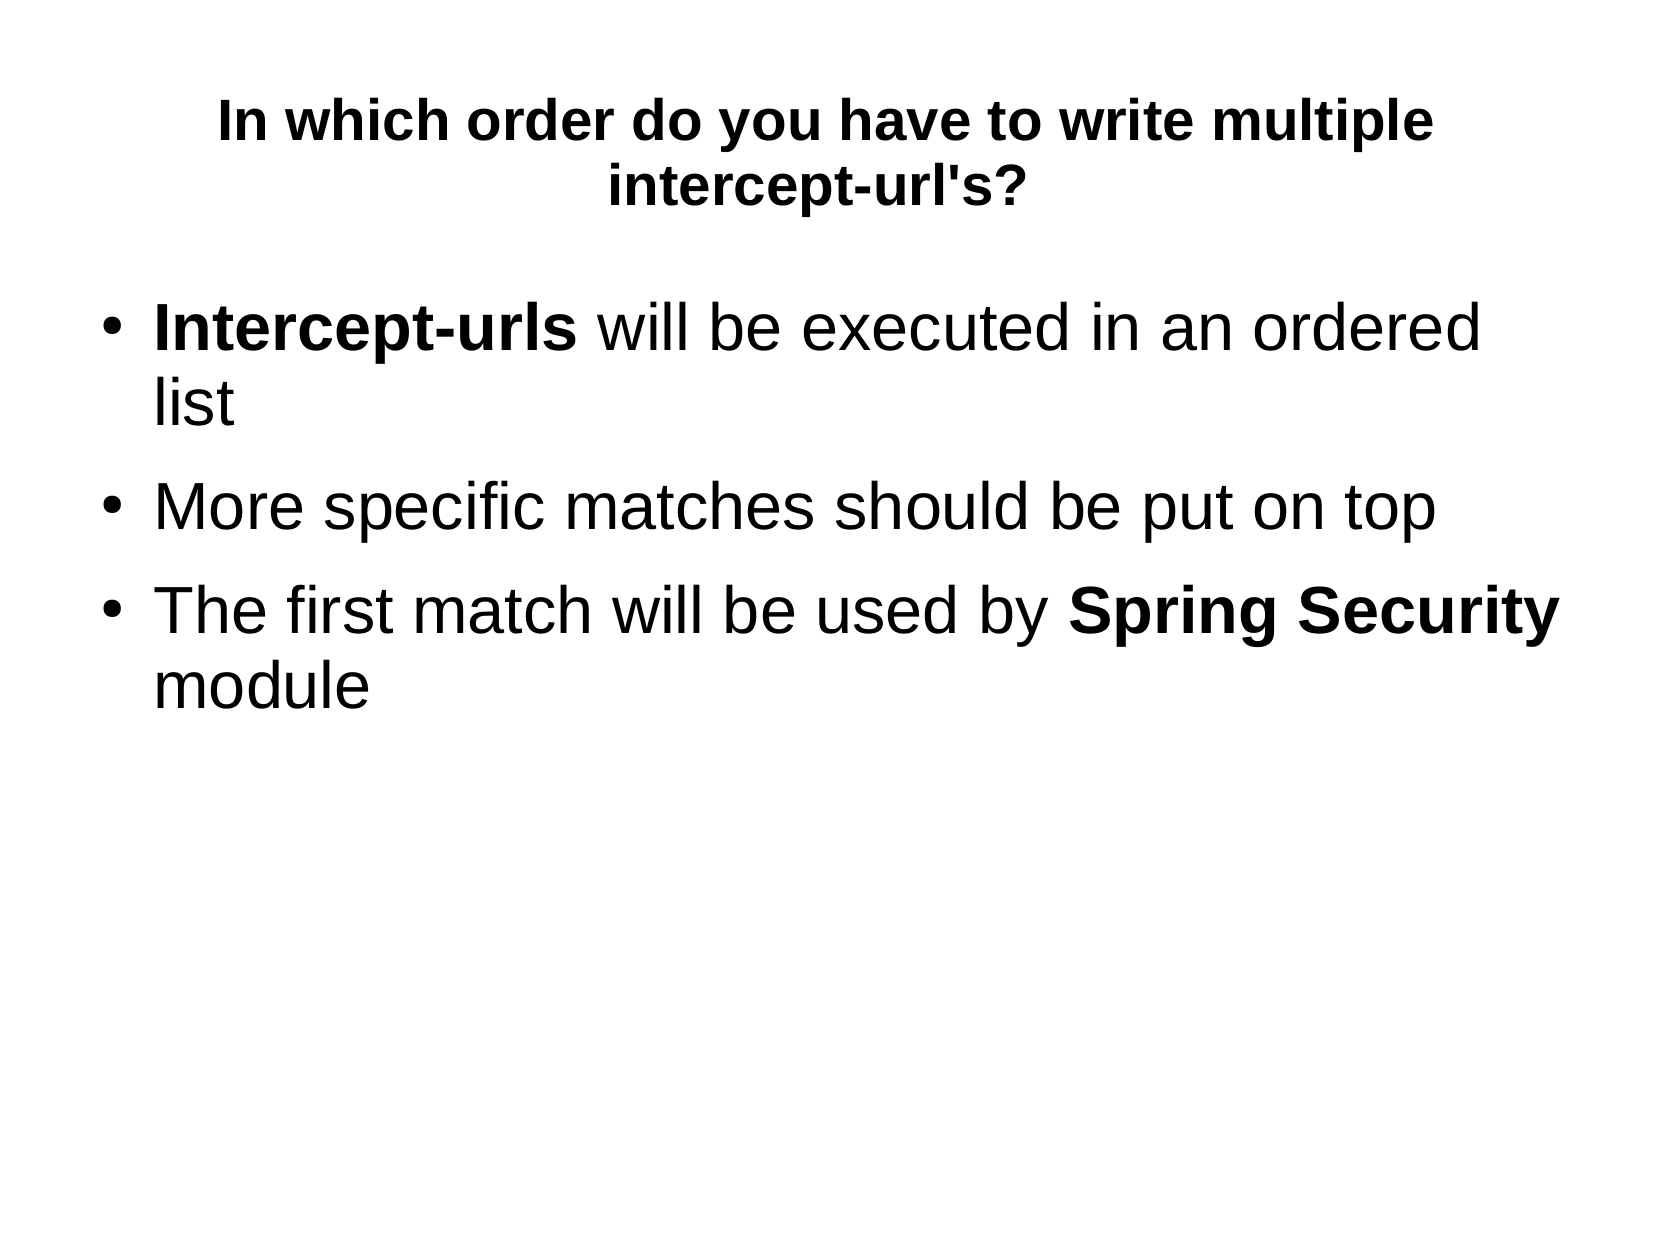

# In which order do you have to write multiple intercept-url's?
Intercept-urls will be executed in an ordered list
More specific matches should be put on top
The first match will be used by Spring Security module